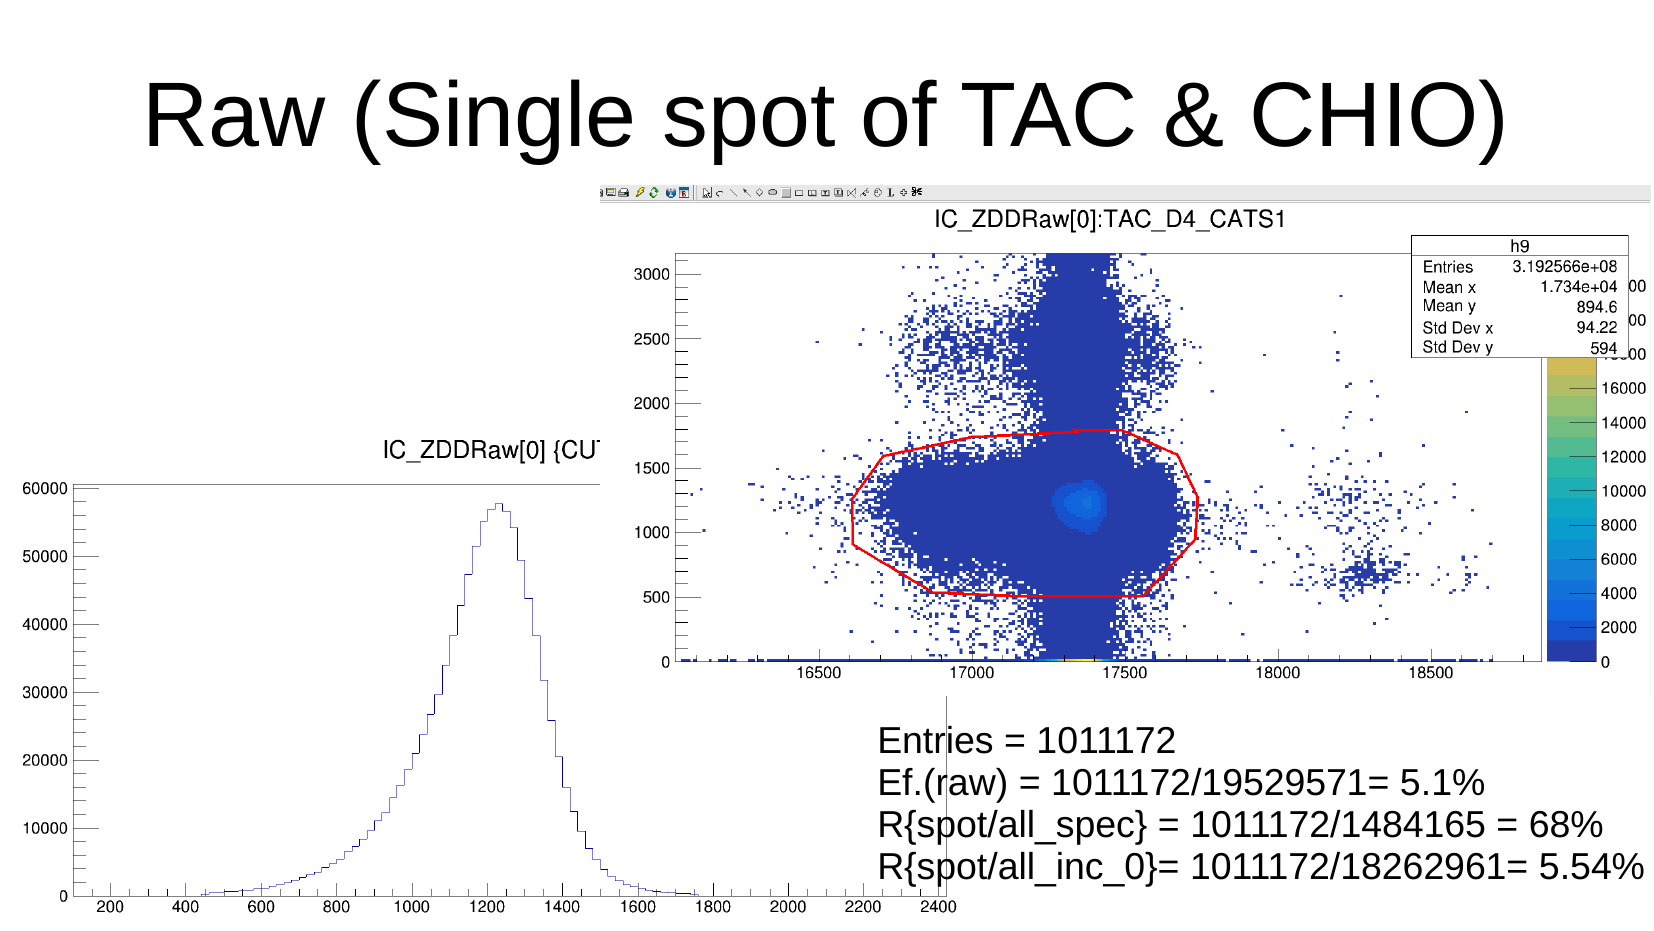

# Raw (Single spot of TAC & CHIO)
Entries = 1011172
Ef.(raw) = 1011172/19529571= 5.1%
R{spot/all_spec} = 1011172/1484165 = 68%
R{spot/all_inc_0}= 1011172/18262961= 5.54%